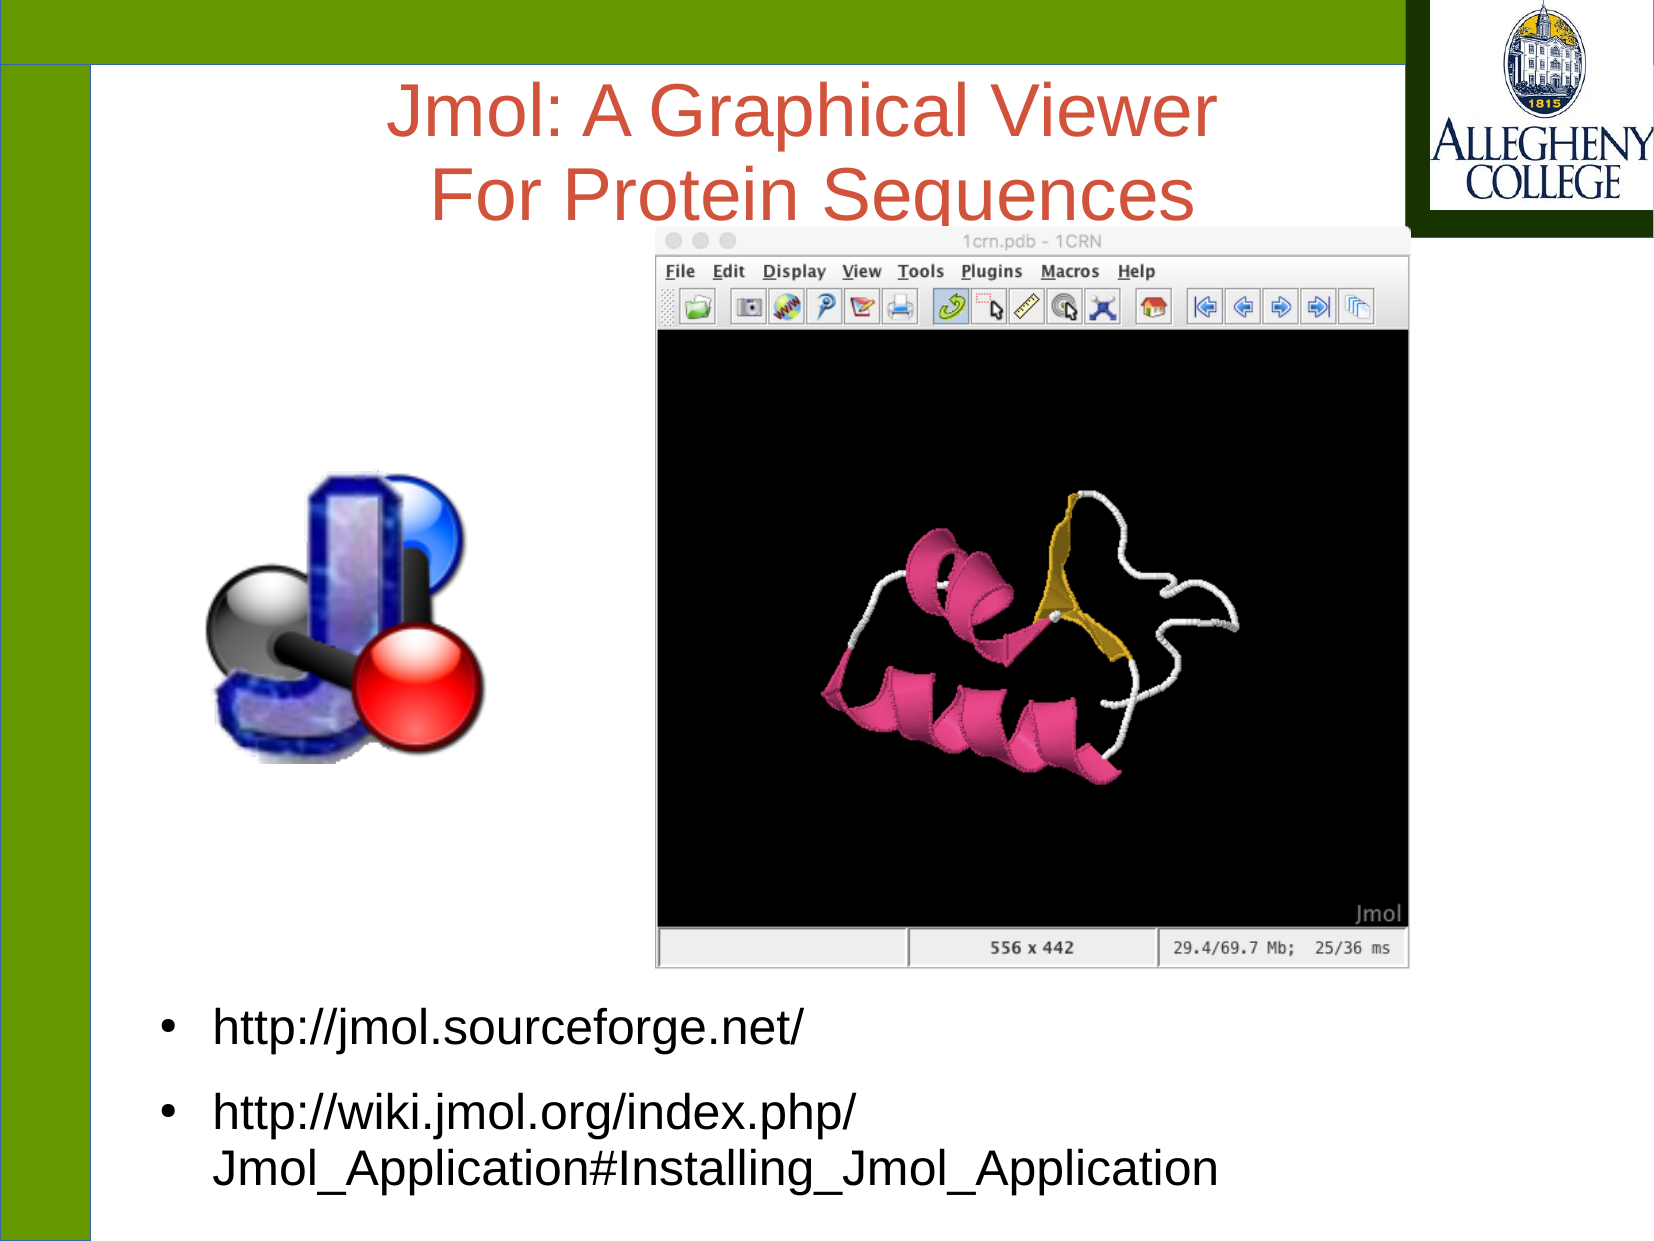

# Jmol: A Graphical Viewer For Protein Sequences
http://jmol.sourceforge.net/
http://wiki.jmol.org/index.php/Jmol_Application#Installing_Jmol_Application